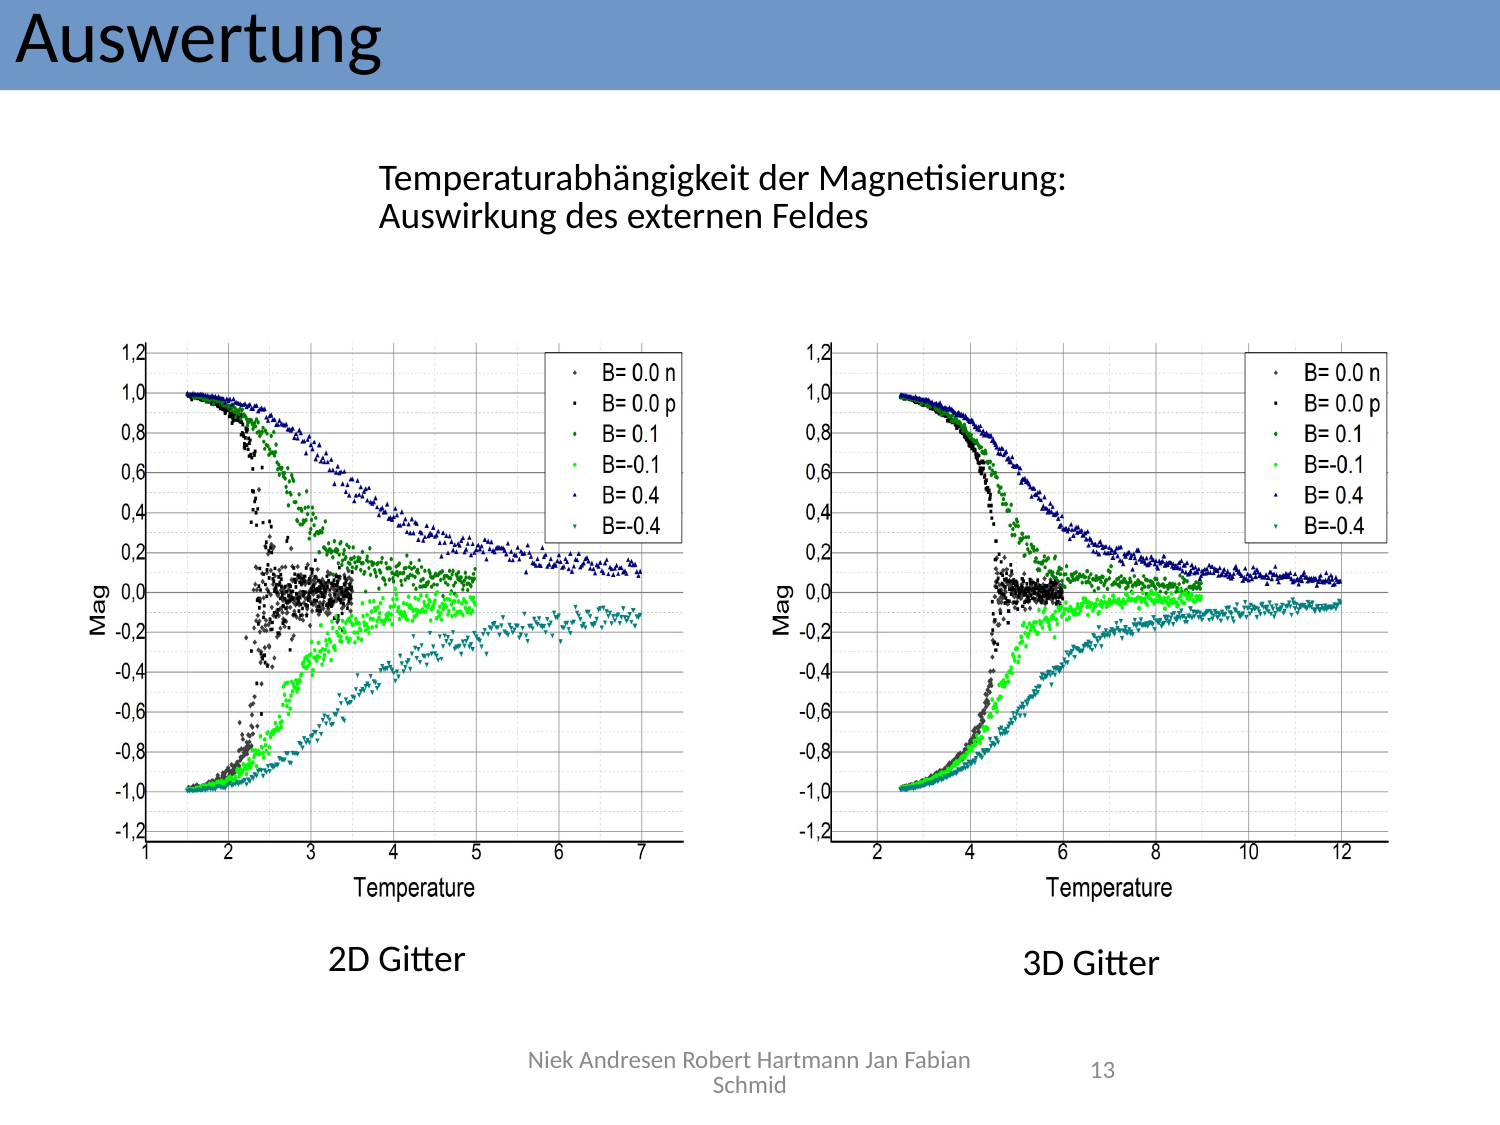

Auswertung
Temperaturabhängigkeit der Magnetisierung:
Auswirkung des externen Feldes
2D Gitter
3D Gitter
Niek Andresen Robert Hartmann Jan Fabian Schmid